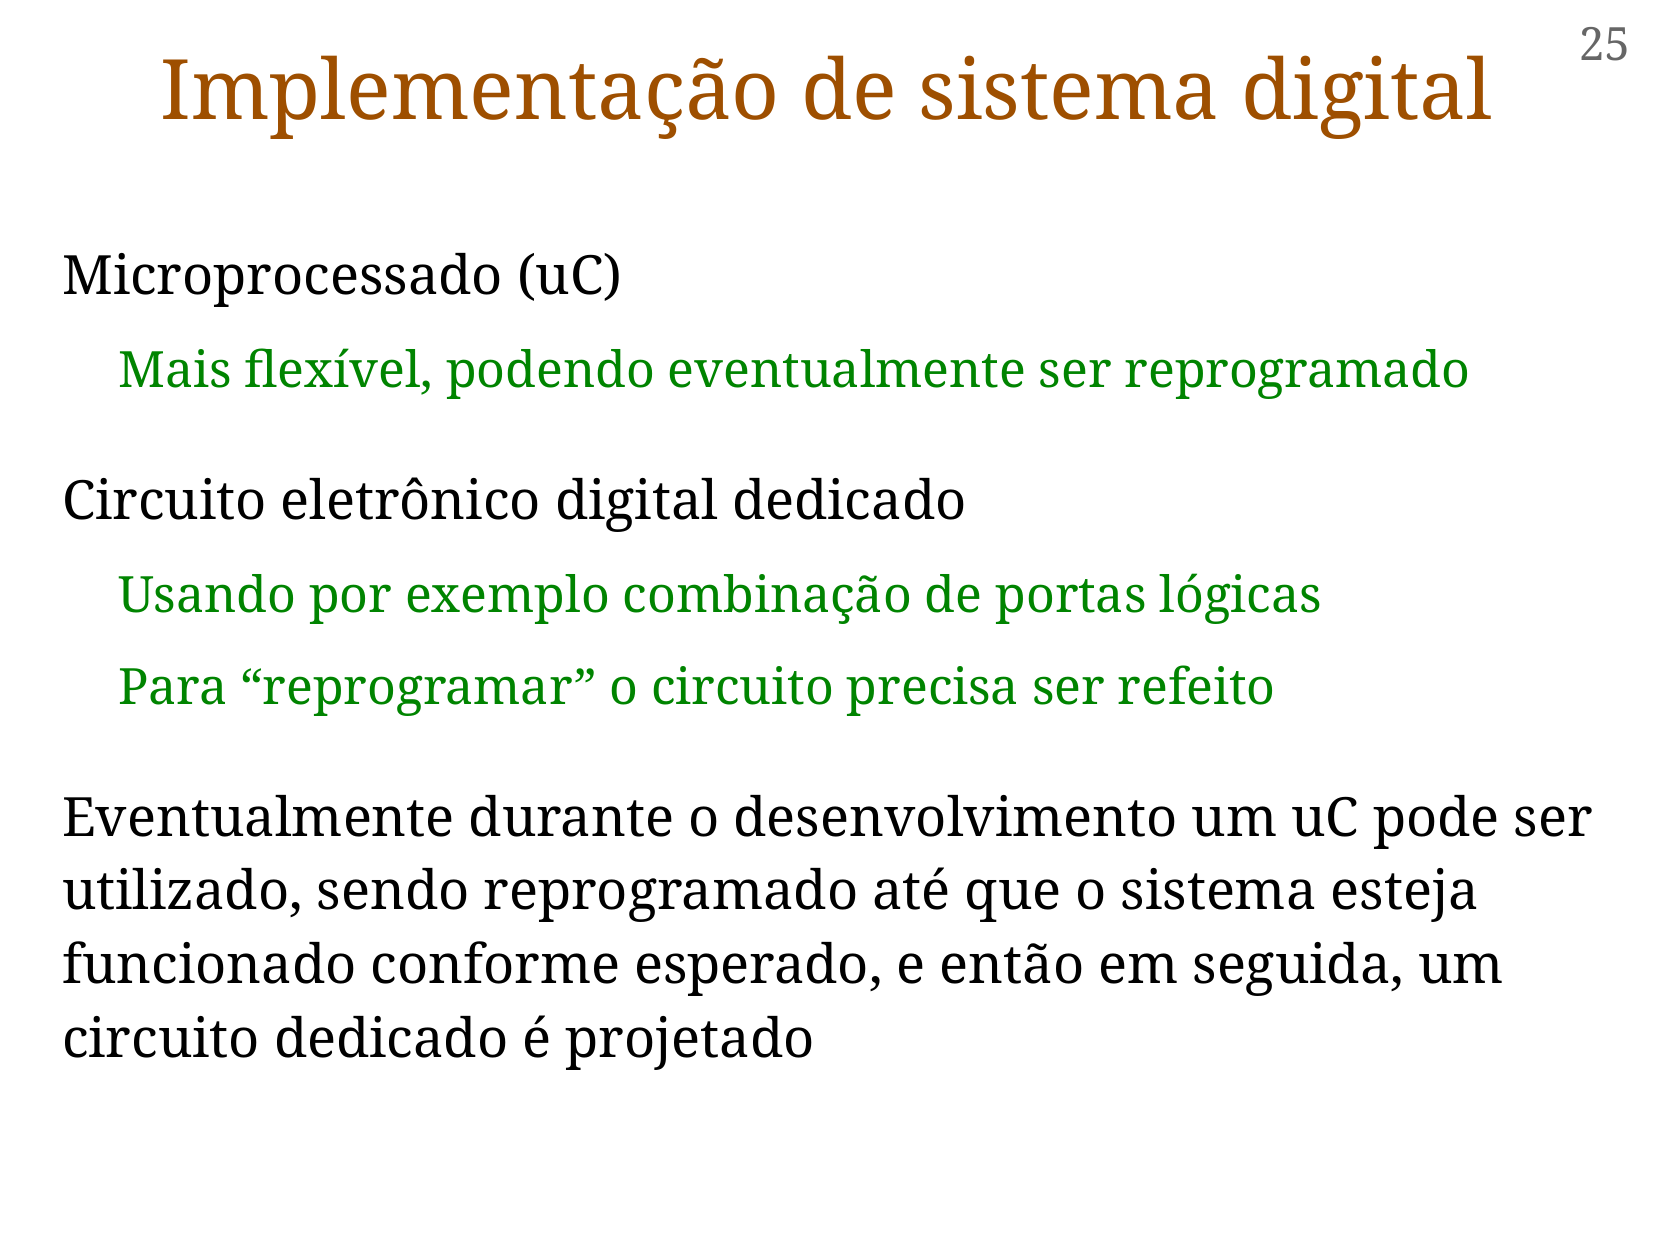

25
# Implementação de sistema digital
Microprocessado (uC)
Mais flexível, podendo eventualmente ser reprogramado
Circuito eletrônico digital dedicado
Usando por exemplo combinação de portas lógicas
Para “reprogramar” o circuito precisa ser refeito
Eventualmente durante o desenvolvimento um uC pode ser utilizado, sendo reprogramado até que o sistema esteja funcionado conforme esperado, e então em seguida, um circuito dedicado é projetado